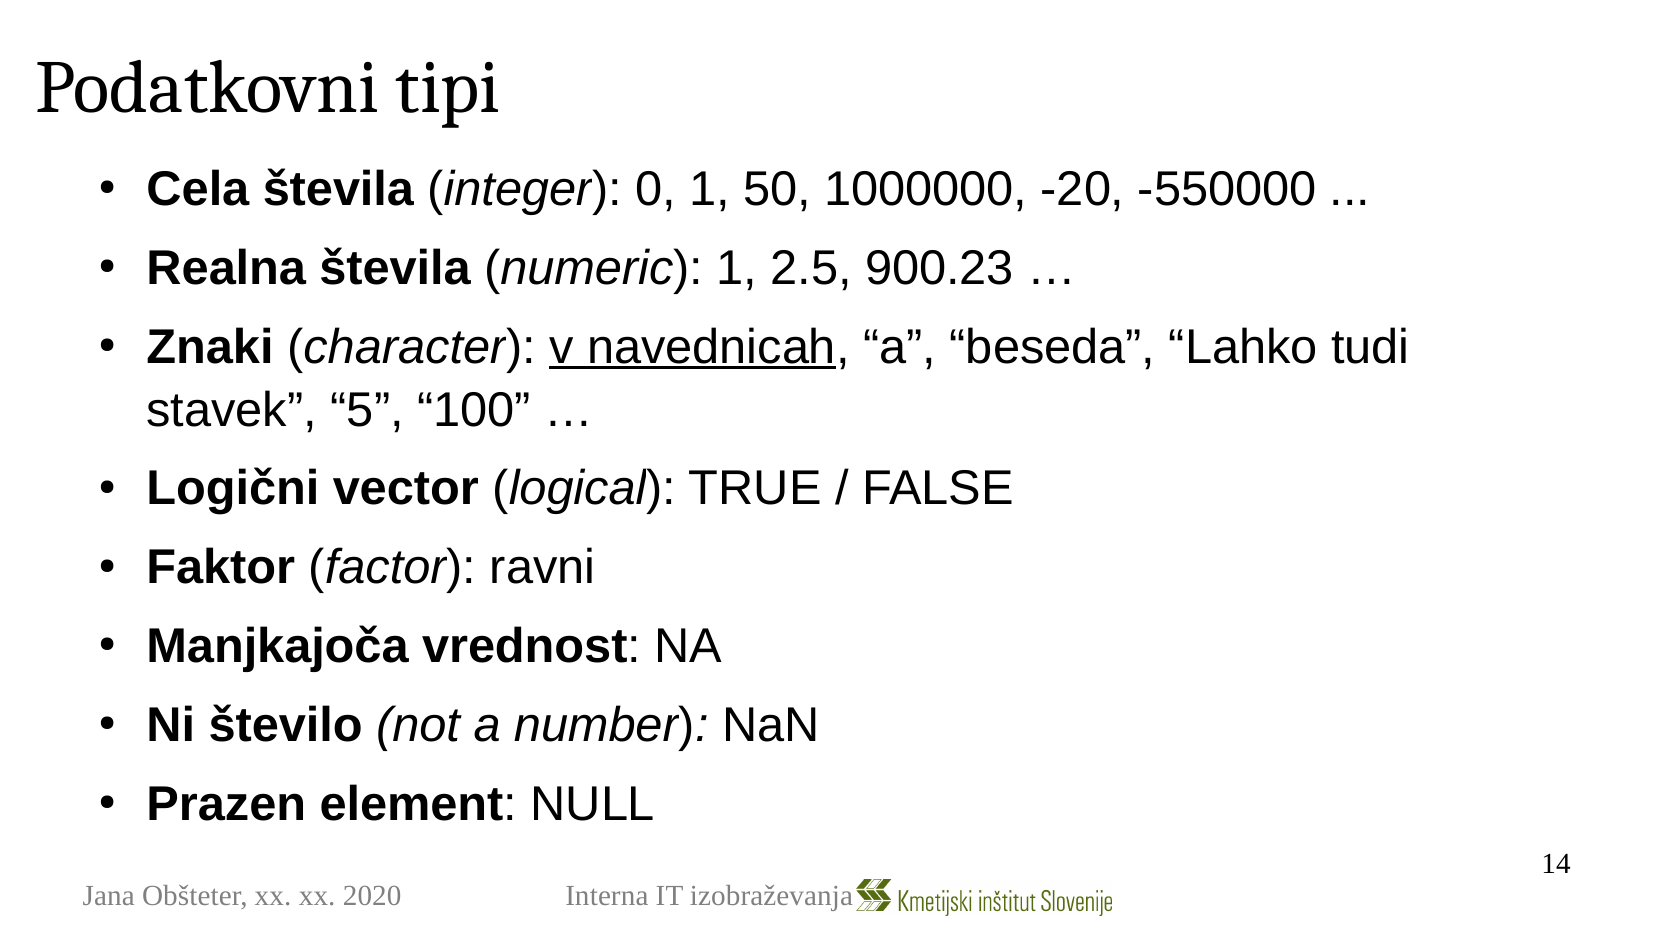

# Podatkovni tipi
Cela števila (integer): 0, 1, 50, 1000000, -20, -550000 ...
Realna števila (numeric): 1, 2.5, 900.23 …
Znaki (character): v navednicah, “a”, “beseda”, “Lahko tudi stavek”, “5”, “100” …
Logični vector (logical): TRUE / FALSE
Faktor (factor): ravni
Manjkajoča vrednost: NA
Ni število (not a number): NaN
Prazen element: NULL
14